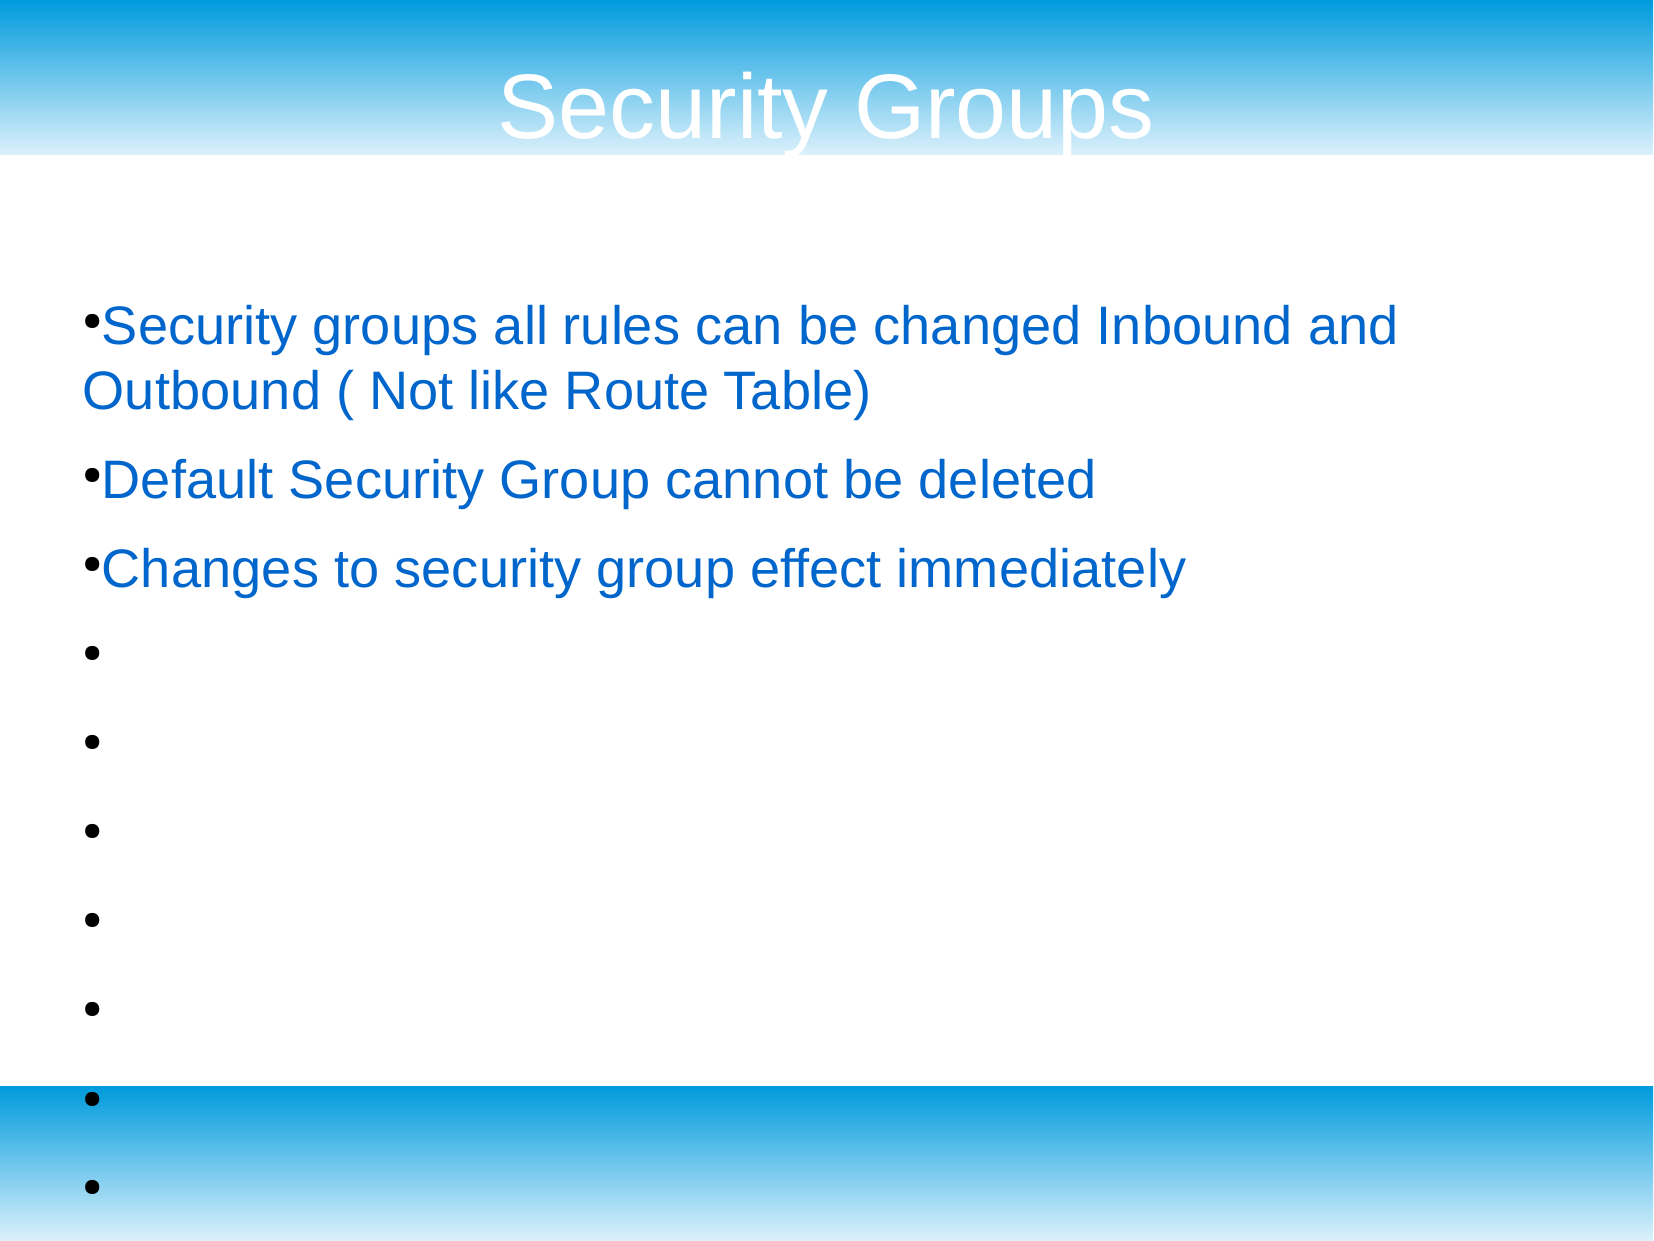

# Security Groups
Security groups all rules can be changed Inbound and Outbound ( Not like Route Table)
Default Security Group cannot be deleted
Changes to security group effect immediately